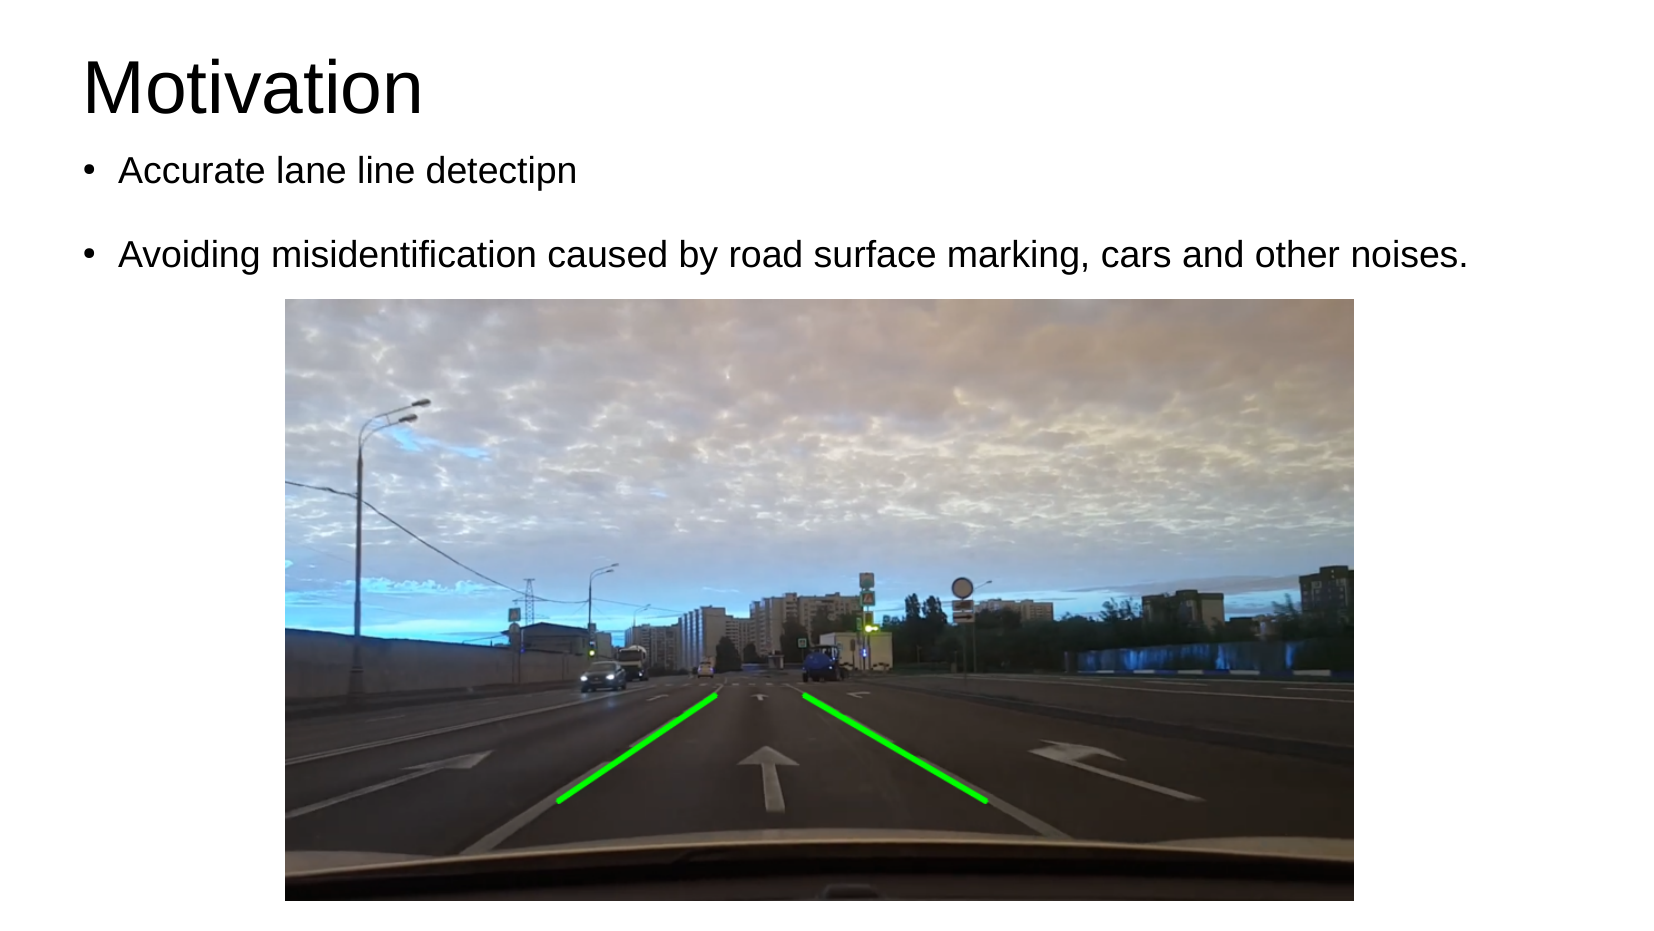

# Motivation
Accurate lane line detectipn
Avoiding misidentification caused by road surface marking, cars and other noises.